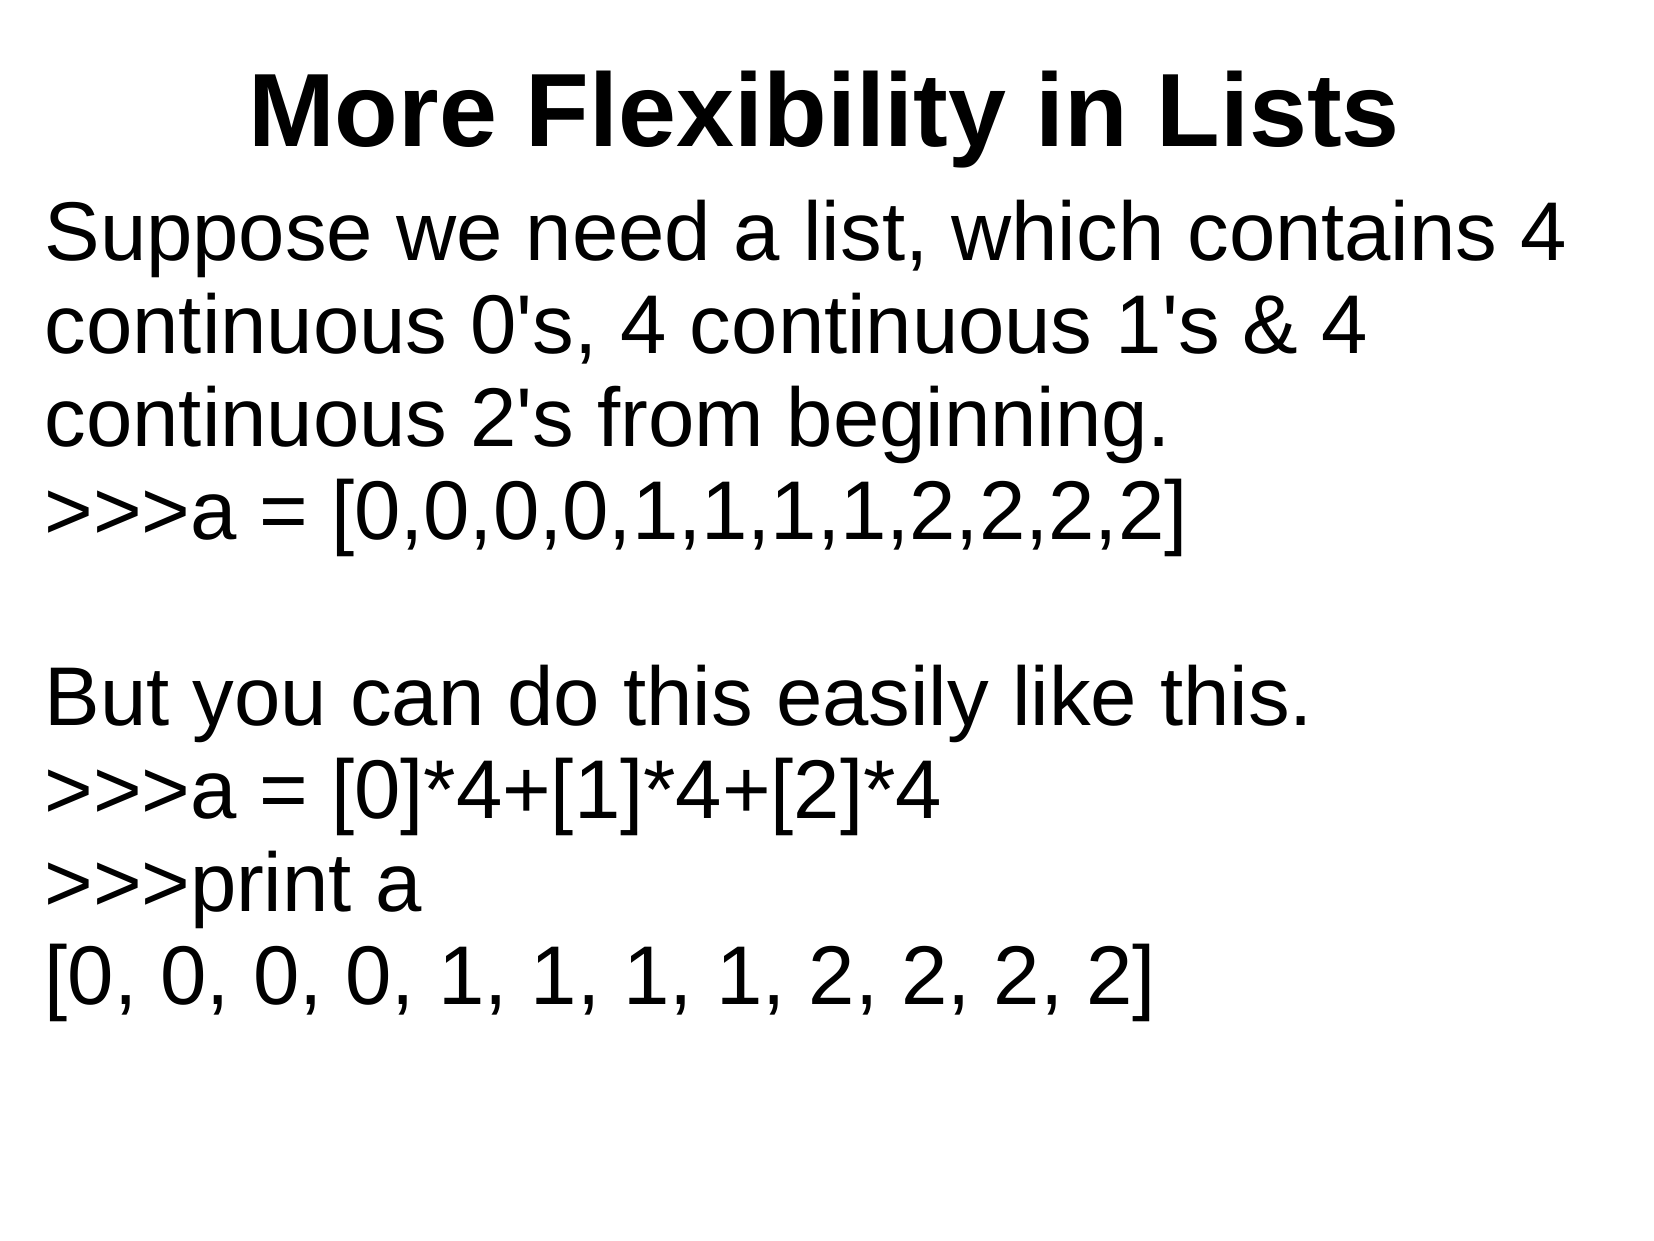

More Flexibility in Lists
Suppose we need a list, which contains 4 continuous 0's, 4 continuous 1's & 4 continuous 2's from beginning.
>>>a = [0,0,0,0,1,1,1,1,2,2,2,2]
But you can do this easily like this.
>>>a = [0]*4+[1]*4+[2]*4
>>>print a
[0, 0, 0, 0, 1, 1, 1, 1, 2, 2, 2, 2]